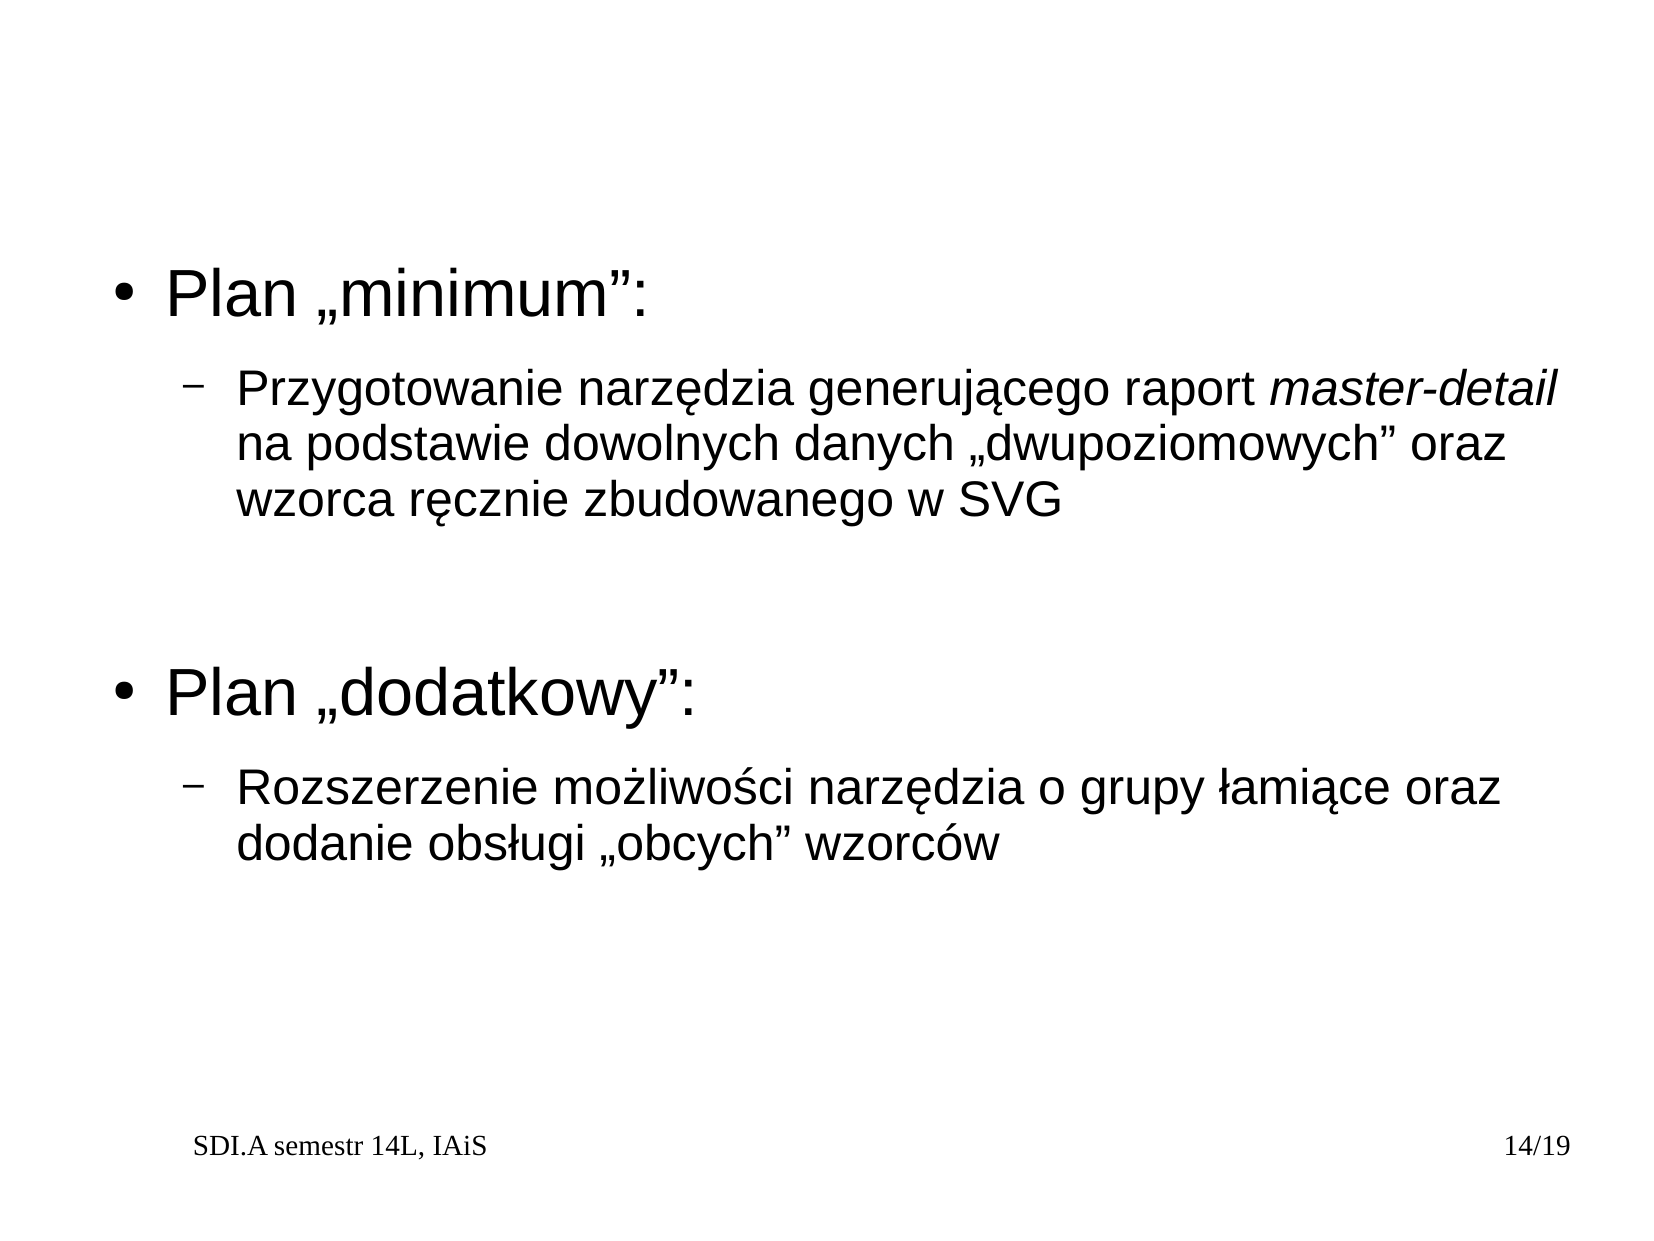

Plan „minimum”:
Przygotowanie narzędzia generującego raport master-detail na podstawie dowolnych danych „dwupoziomowych” oraz wzorca ręcznie zbudowanego w SVG
Plan „dodatkowy”:
Rozszerzenie możliwości narzędzia o grupy łamiące oraz dodanie obsługi „obcych” wzorców
#
SDI.A semestr 14L, IAiS
14